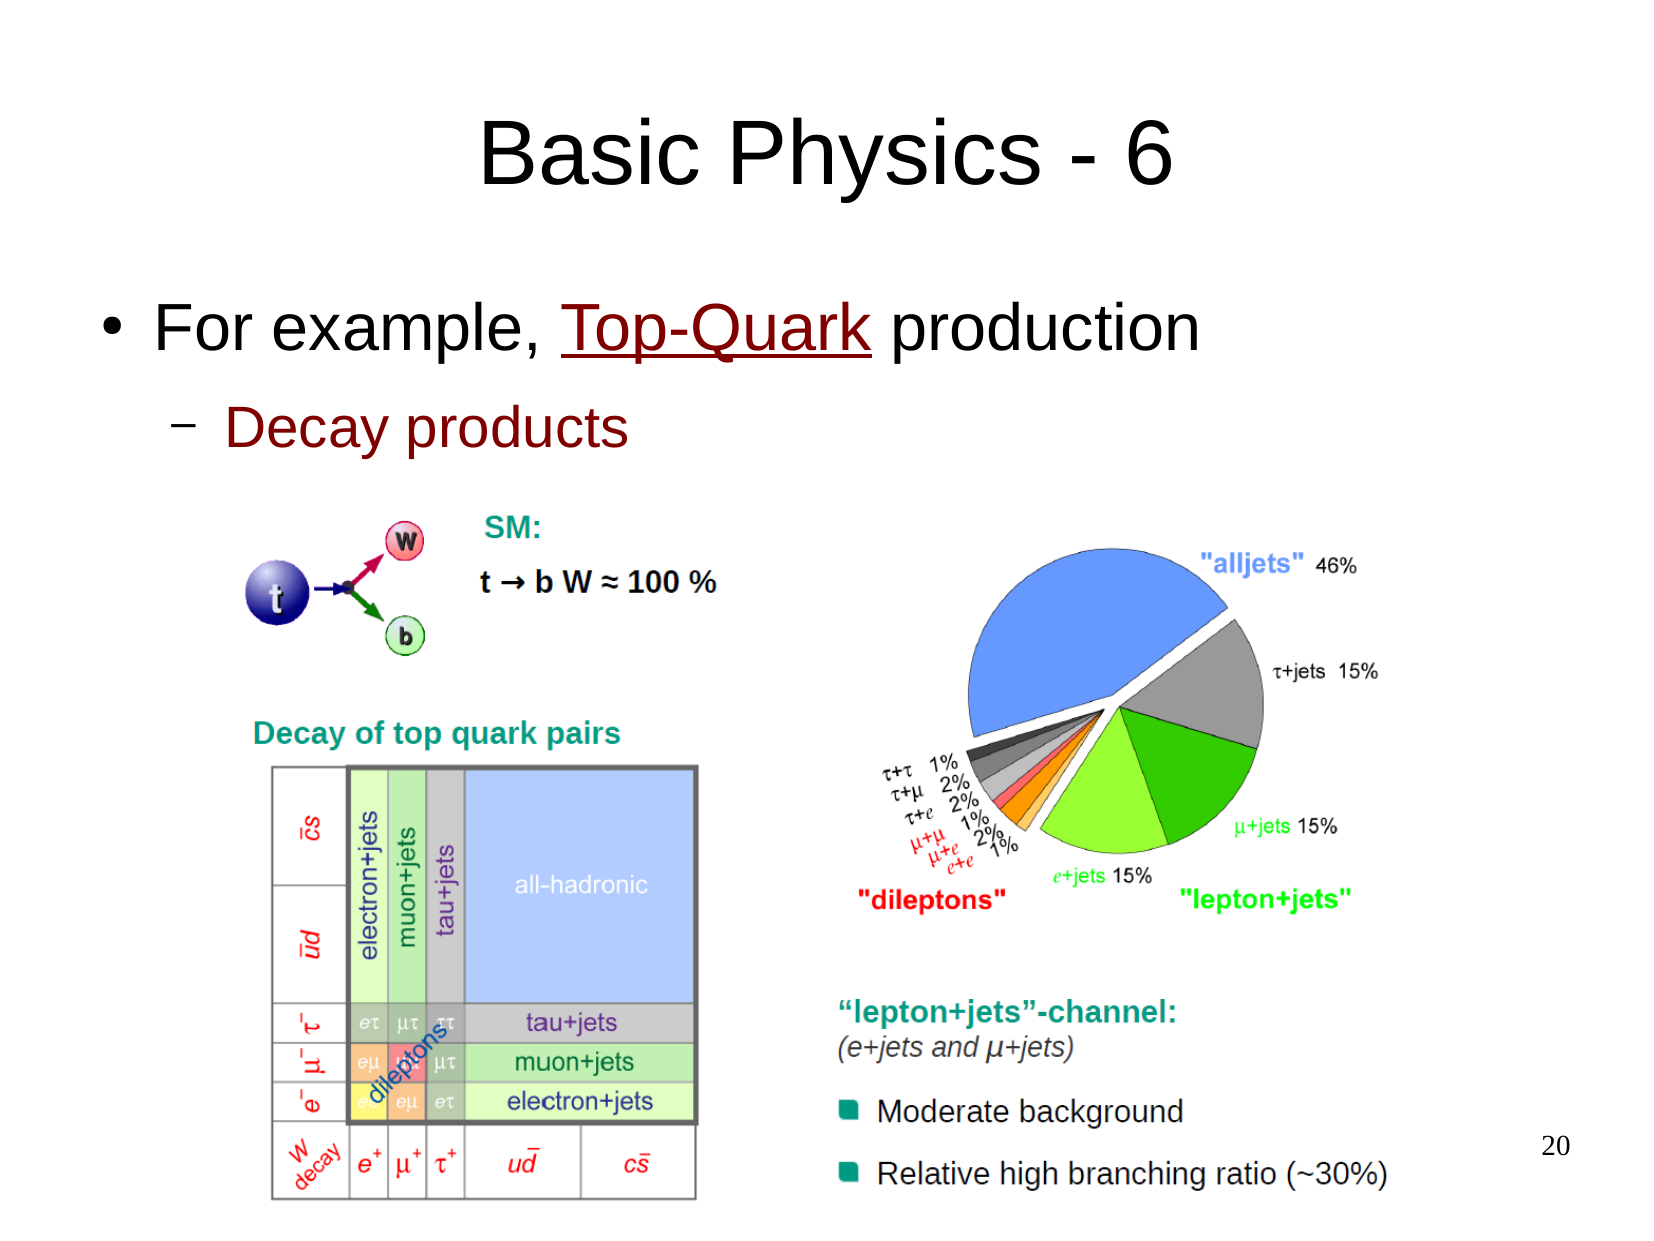

# Basic Physics - 6
For example, Top-Quark production
Decay products
Practical Parallel Computing - Sose18
20